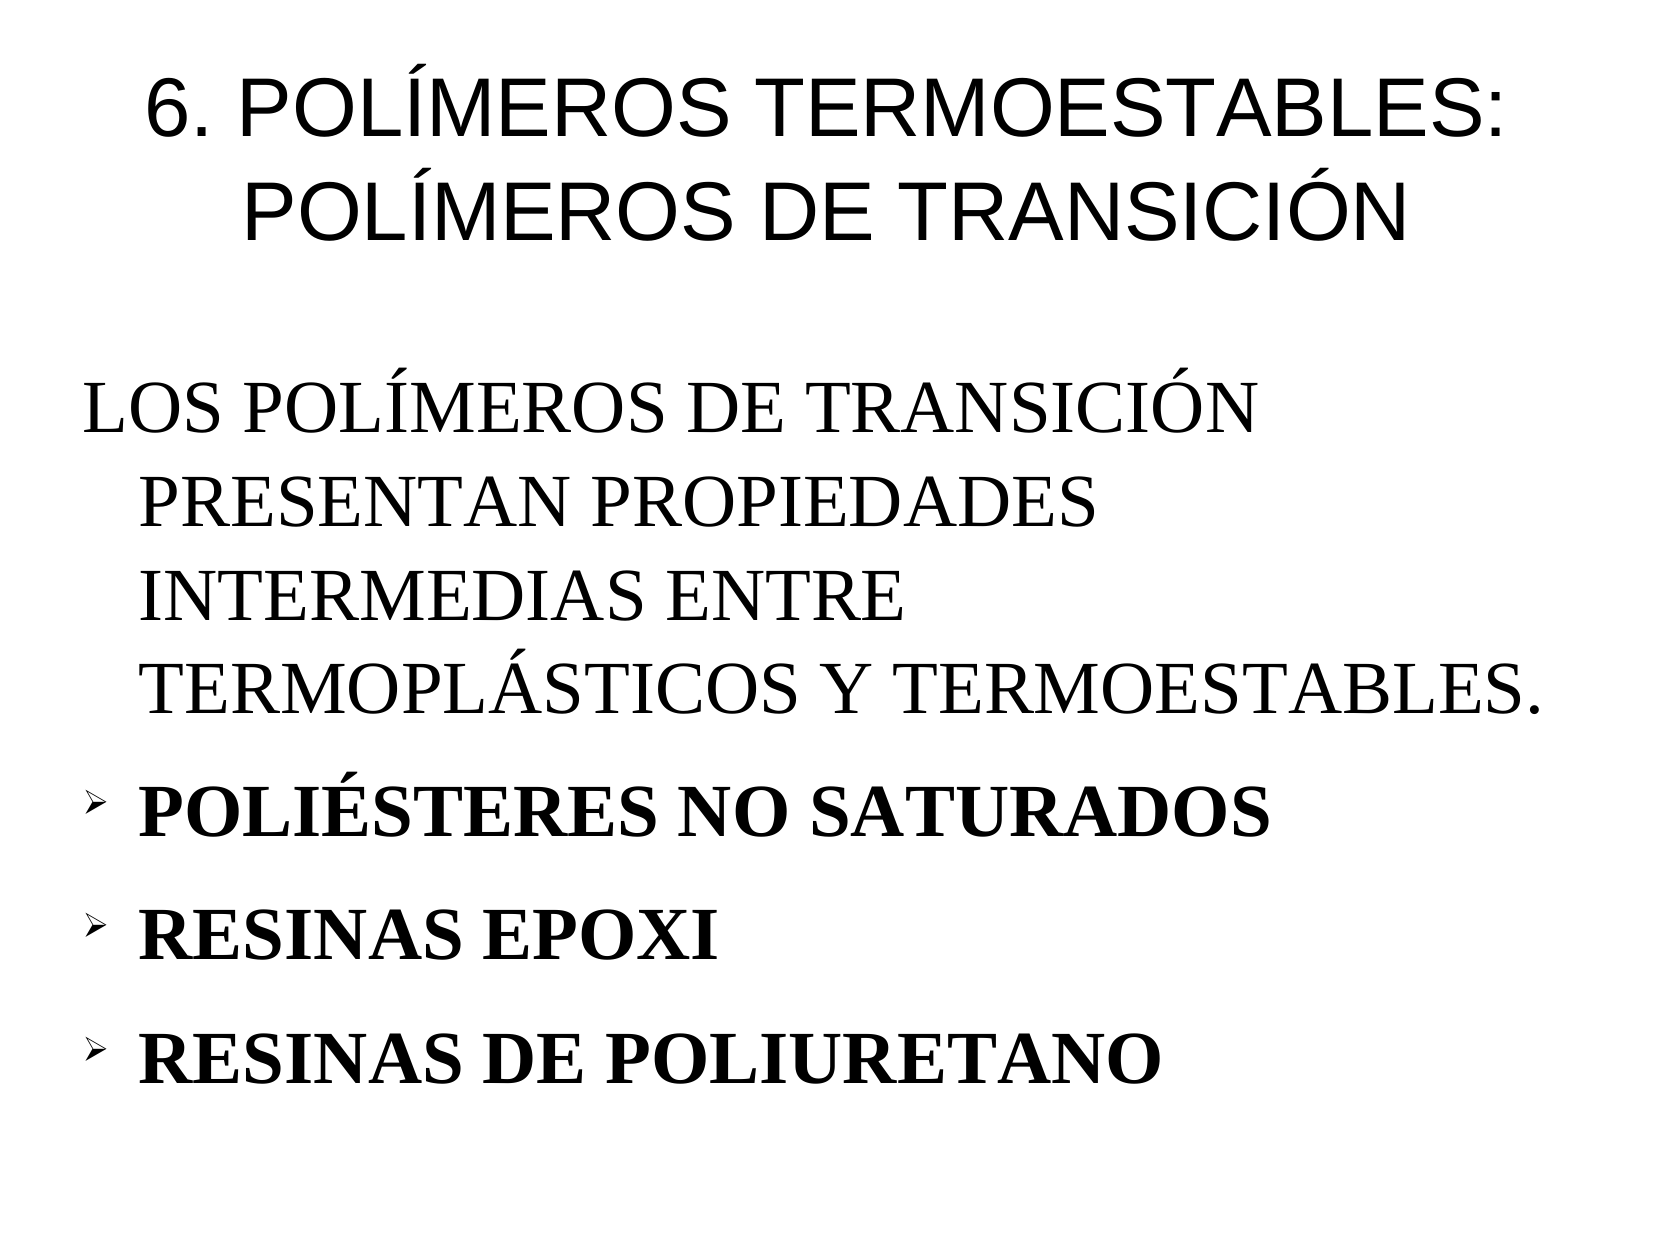

# 6. POLÍMEROS TERMOESTABLES: POLÍMEROS DE TRANSICIÓN
LOS POLÍMEROS DE TRANSICIÓN PRESENTAN PROPIEDADES INTERMEDIAS ENTRE TERMOPLÁSTICOS Y TERMOESTABLES.
POLIÉSTERES NO SATURADOS
RESINAS EPOXI
RESINAS DE POLIURETANO